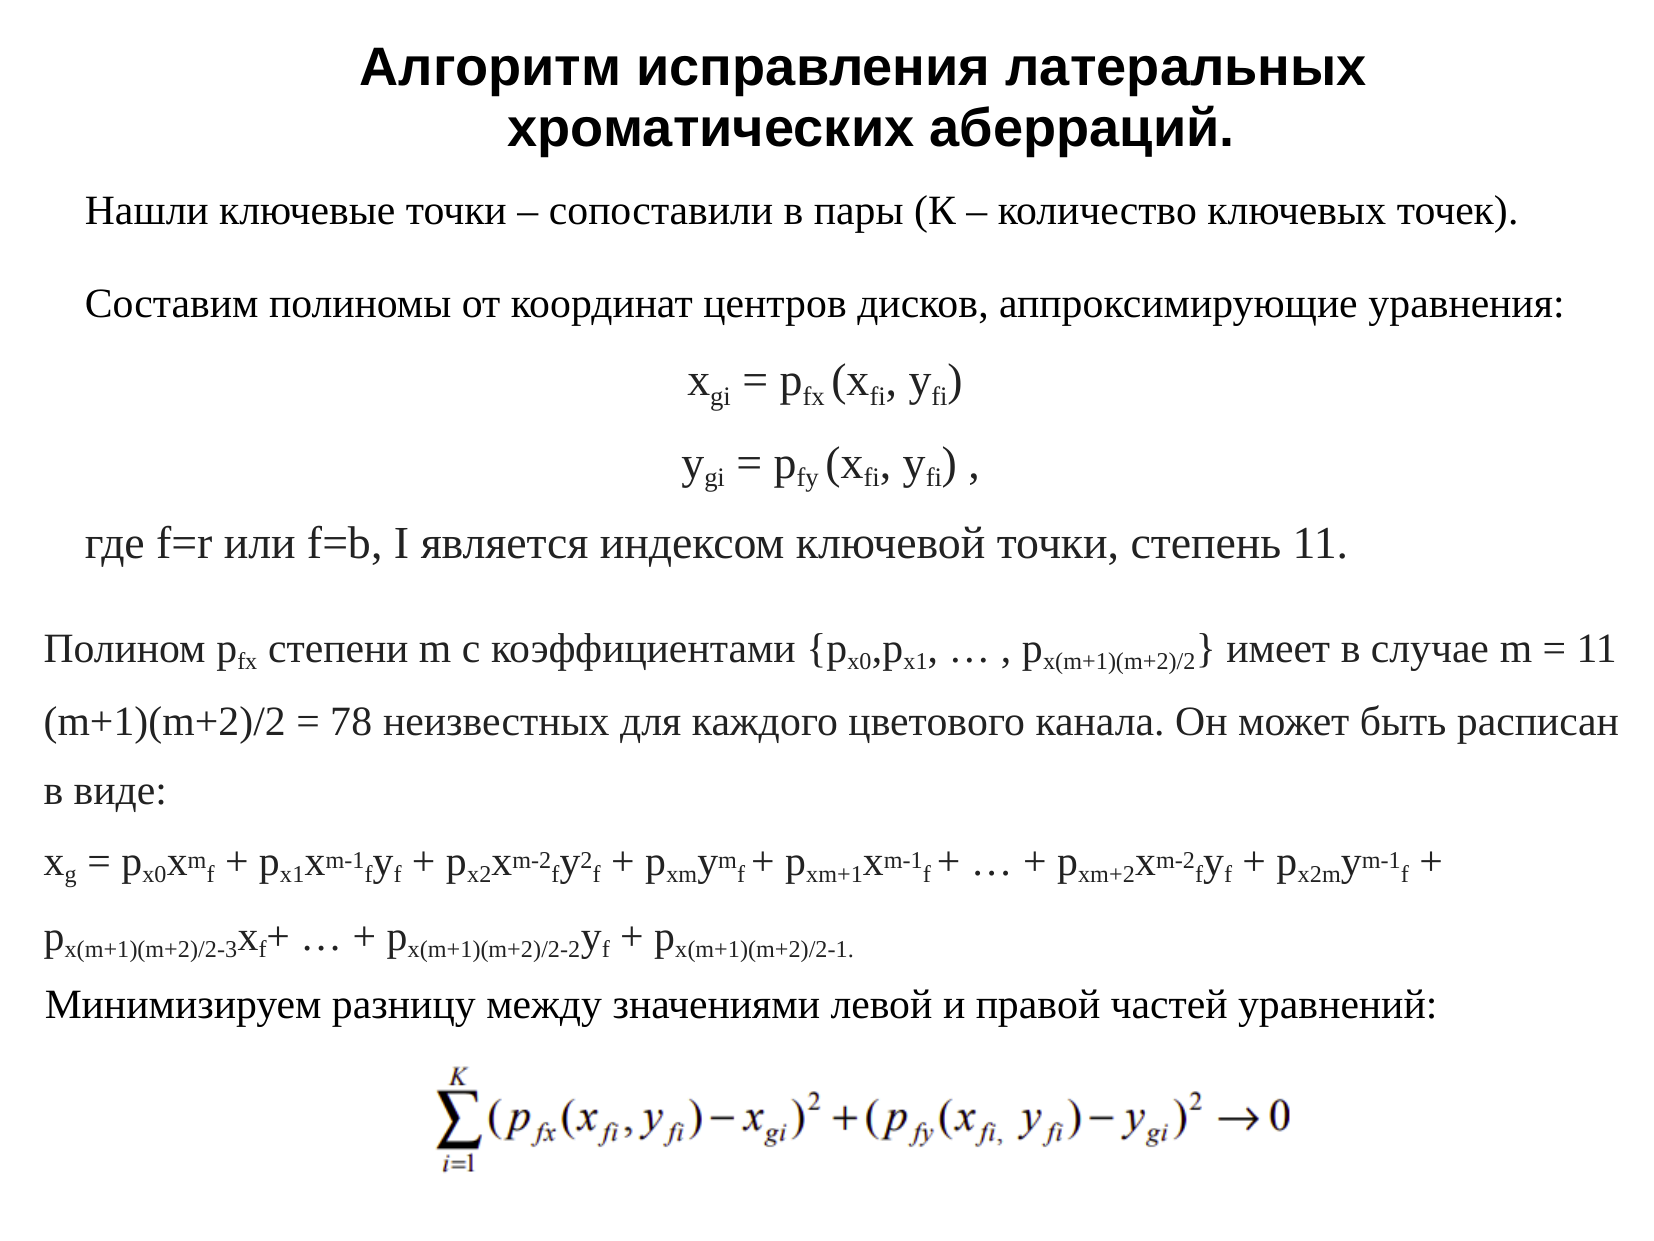

Алгоритм исправления латеральных
хроматических аберраций.
Нашли ключевые точки – сопоставили в пары (К – количество ключевых точек).
Составим полиномы от координат центров дисков, аппроксимирующие уравнения:
xgi = pfx (xfi, yfi)
 ygi = pfy (xfi, yfi) ,
где f=r или f=b, I является индексом ключевой точки, степень 11.
Полином pfx степени m c коэффициентами {px0,px1, … , px(m+1)(m+2)/2} имеет в случае m = 11
(m+1)(m+2)/2 = 78 неизвестных для каждого цветового канала. Он может быть расписан
в виде:
xg = px0xmf + px1xm-1fyf + px2xm-2fy2f + pxmymf + pxm+1xm-1f + … + pxm+2xm-2fyf + px2mym-1f +
px(m+1)(m+2)/2-3xf+ … + px(m+1)(m+2)/2-2yf + px(m+1)(m+2)/2-1.
Минимизируем разницу между значениями левой и правой частей уравнений: